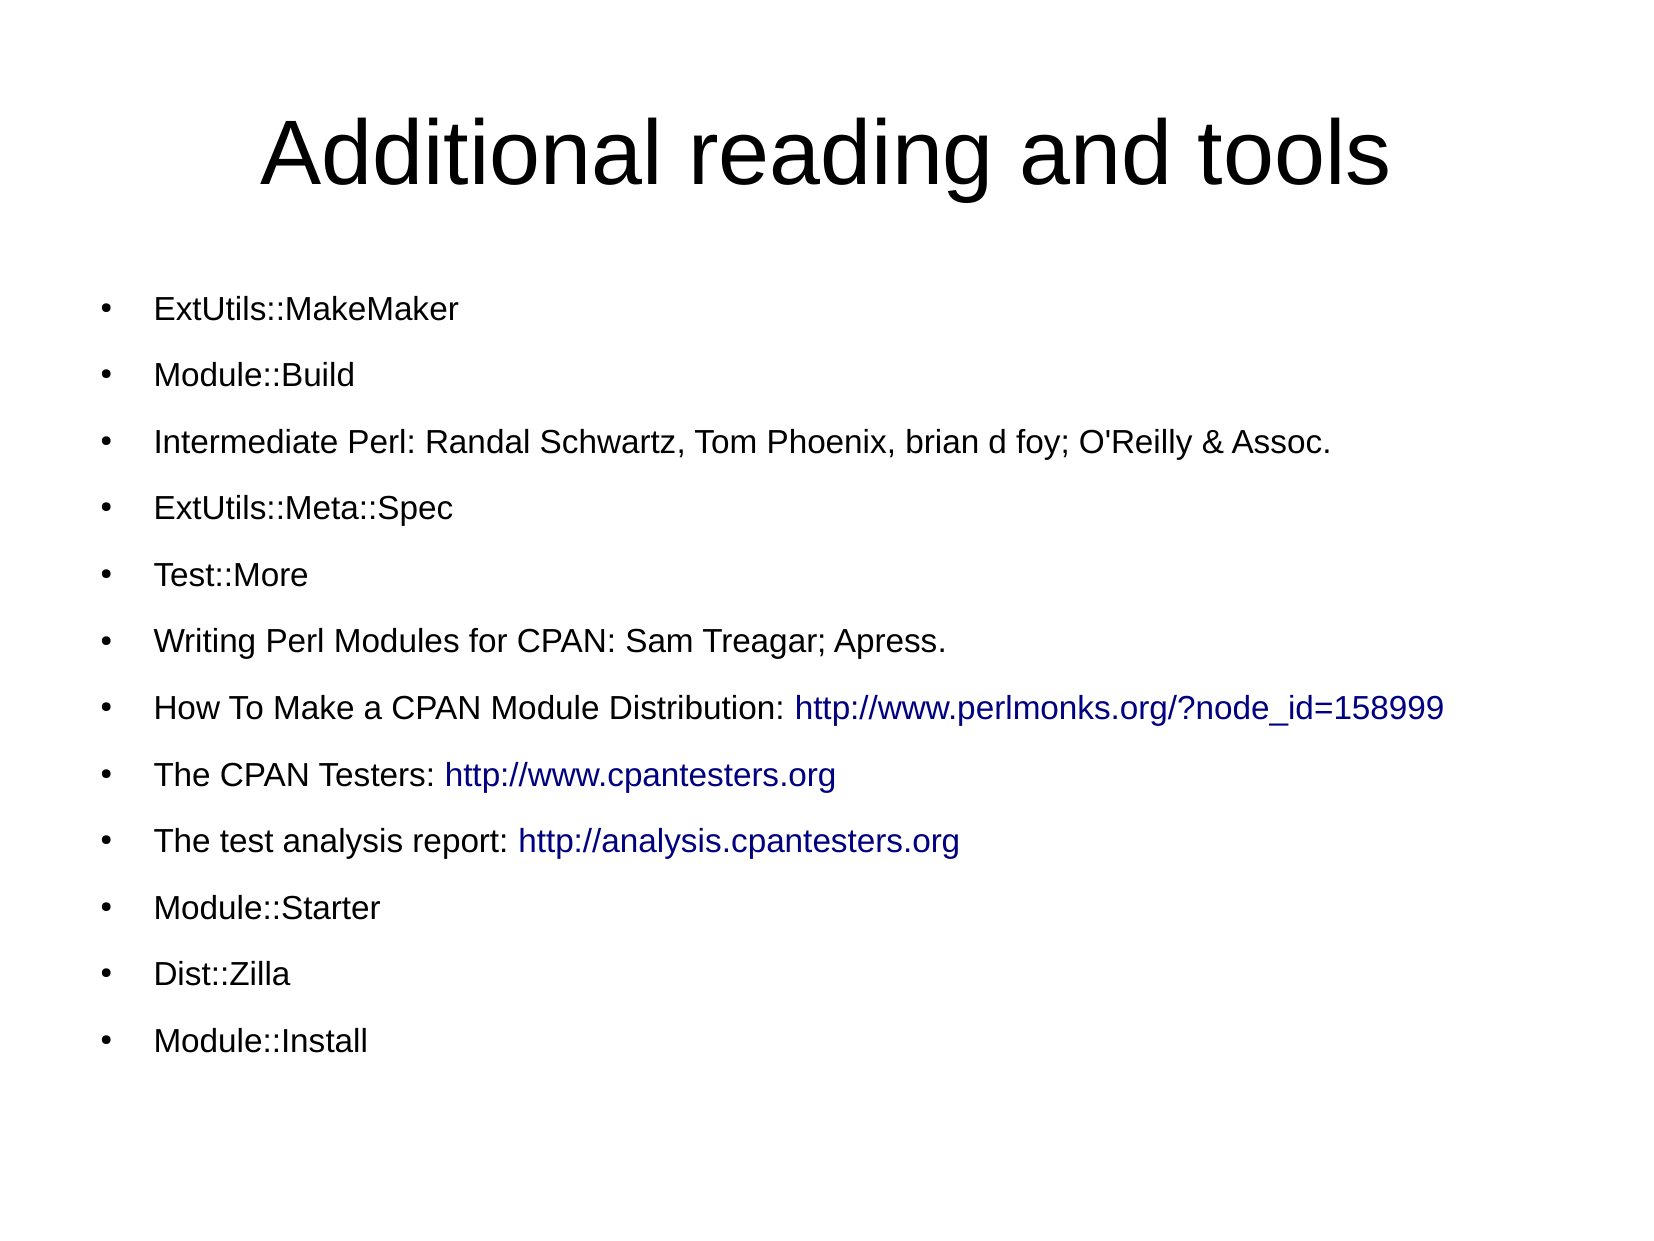

# Additional reading and tools
ExtUtils::MakeMaker
Module::Build
Intermediate Perl: Randal Schwartz, Tom Phoenix, brian d foy; O'Reilly & Assoc.
ExtUtils::Meta::Spec
Test::More
Writing Perl Modules for CPAN: Sam Treagar; Apress.
How To Make a CPAN Module Distribution: http://www.perlmonks.org/?node_id=158999
The CPAN Testers: http://www.cpantesters.org
The test analysis report: http://analysis.cpantesters.org
Module::Starter
Dist::Zilla
Module::Install